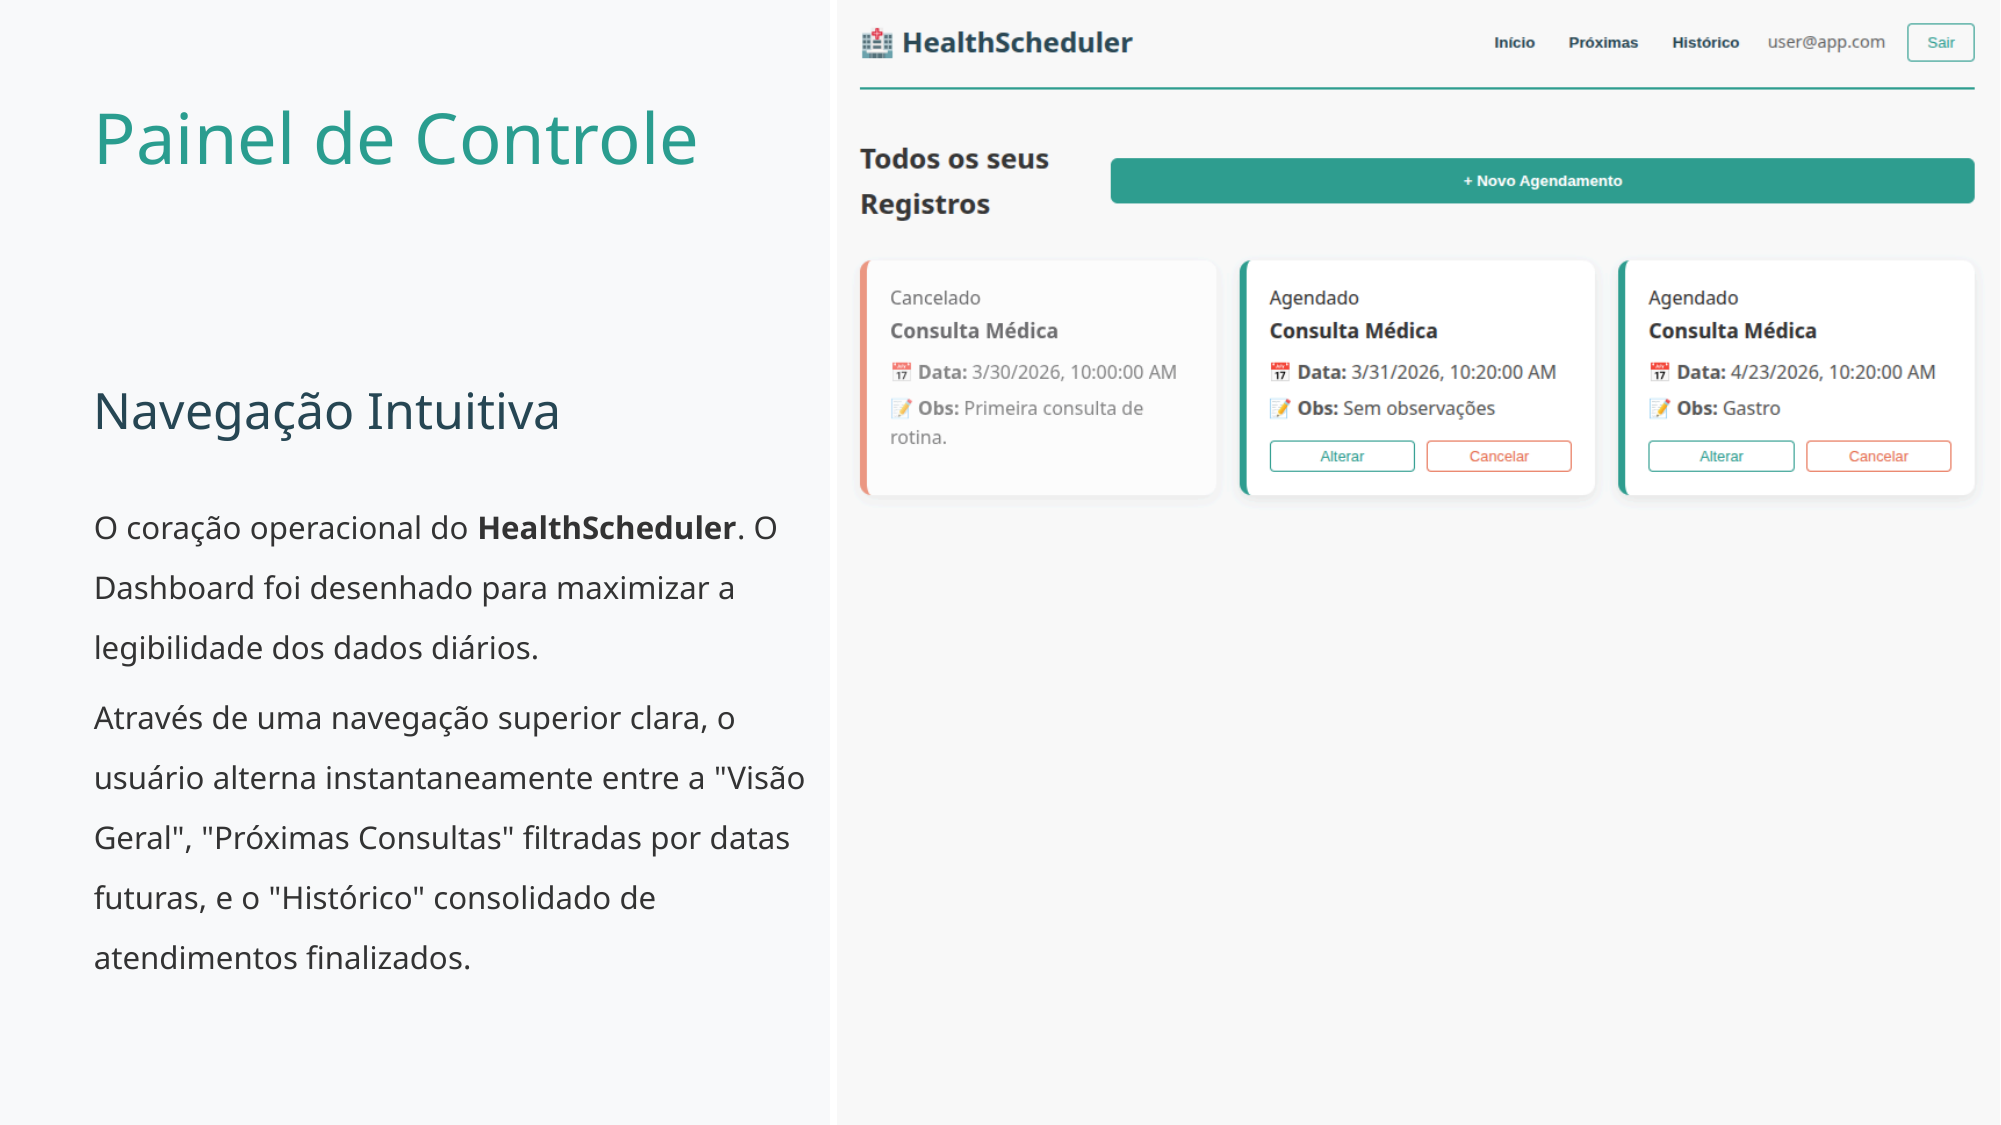

Painel de Controle
Navegação Intuitiva
O coração operacional do HealthScheduler. O Dashboard foi desenhado para maximizar a legibilidade dos dados diários.
Através de uma navegação superior clara, o usuário alterna instantaneamente entre a "Visão Geral", "Próximas Consultas" filtradas por datas futuras, e o "Histórico" consolidado de atendimentos finalizados.